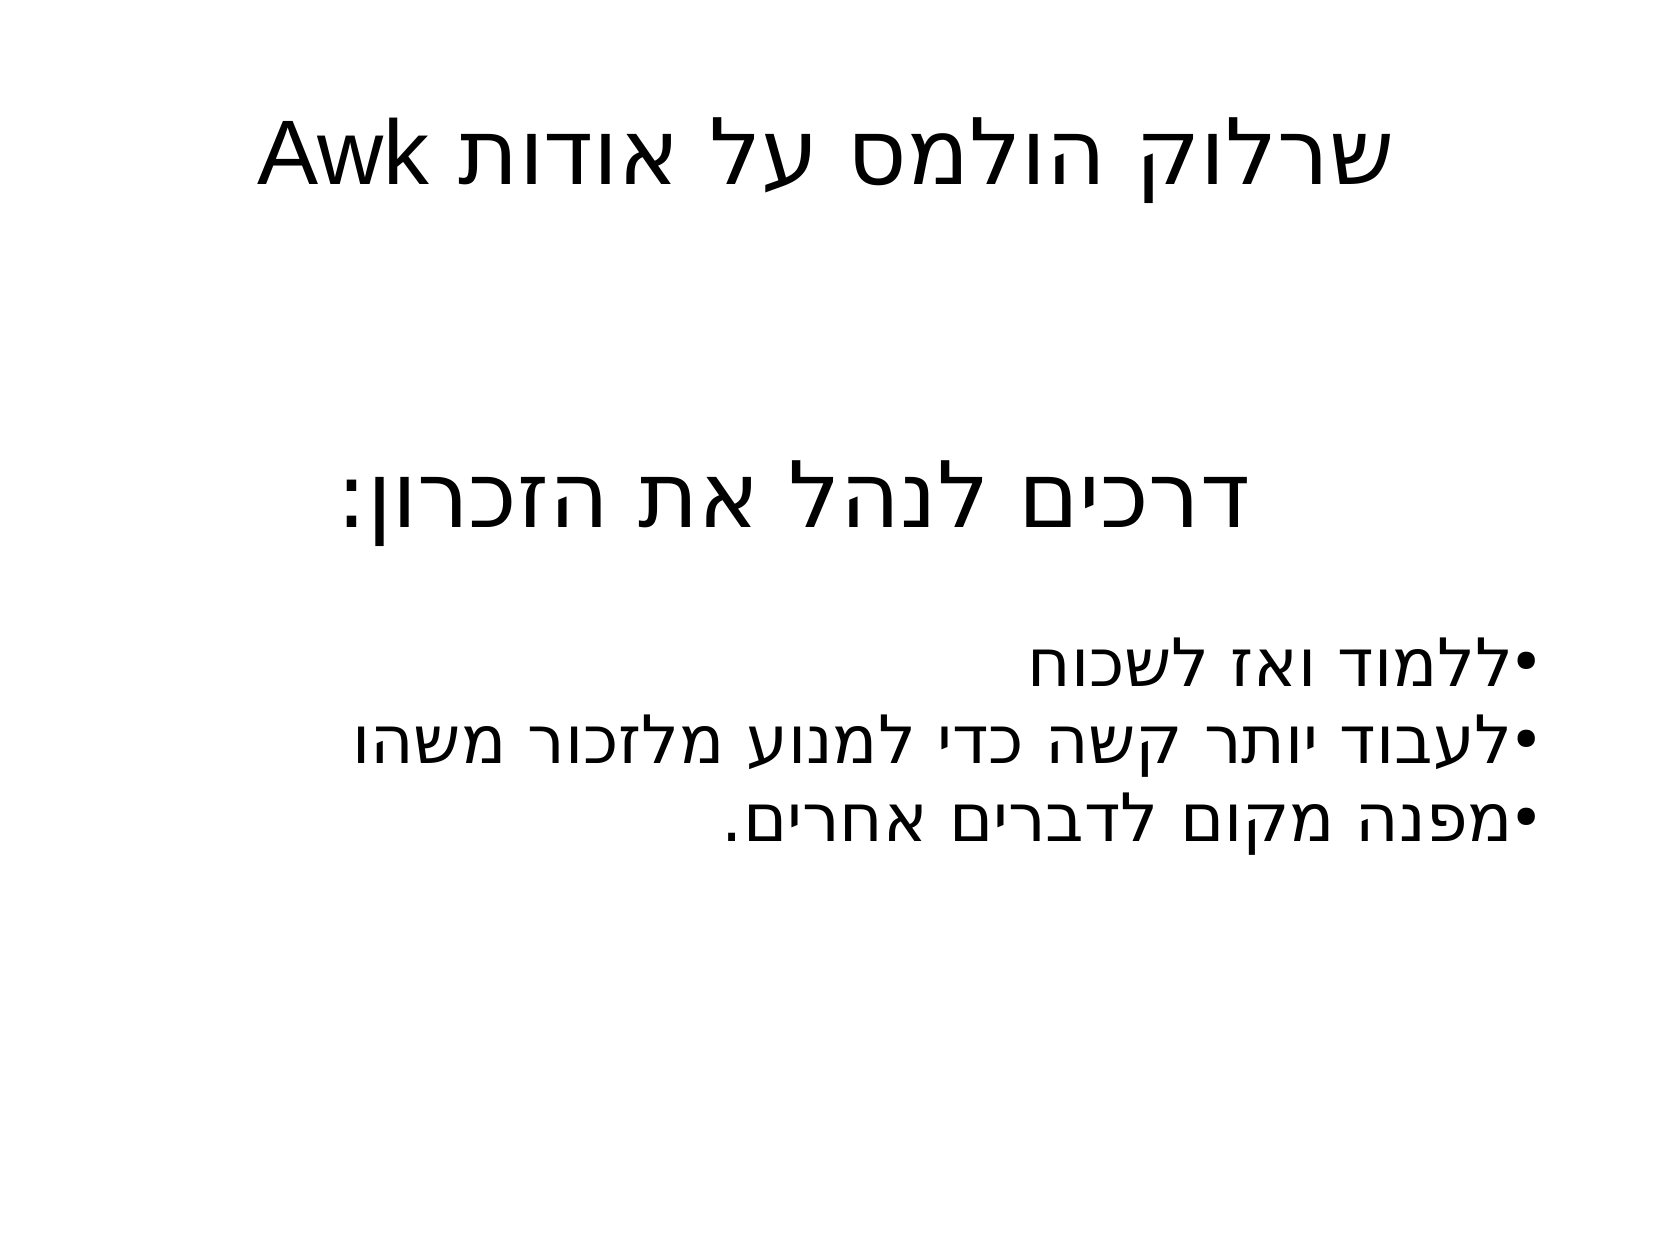

# שרלוק הולמס על אודות Awk
דרכים לנהל את הזכרון:
ללמוד ואז לשכוח
לעבוד יותר קשה כדי למנוע מלזכור משהו
מפנה מקום לדברים אחרים.